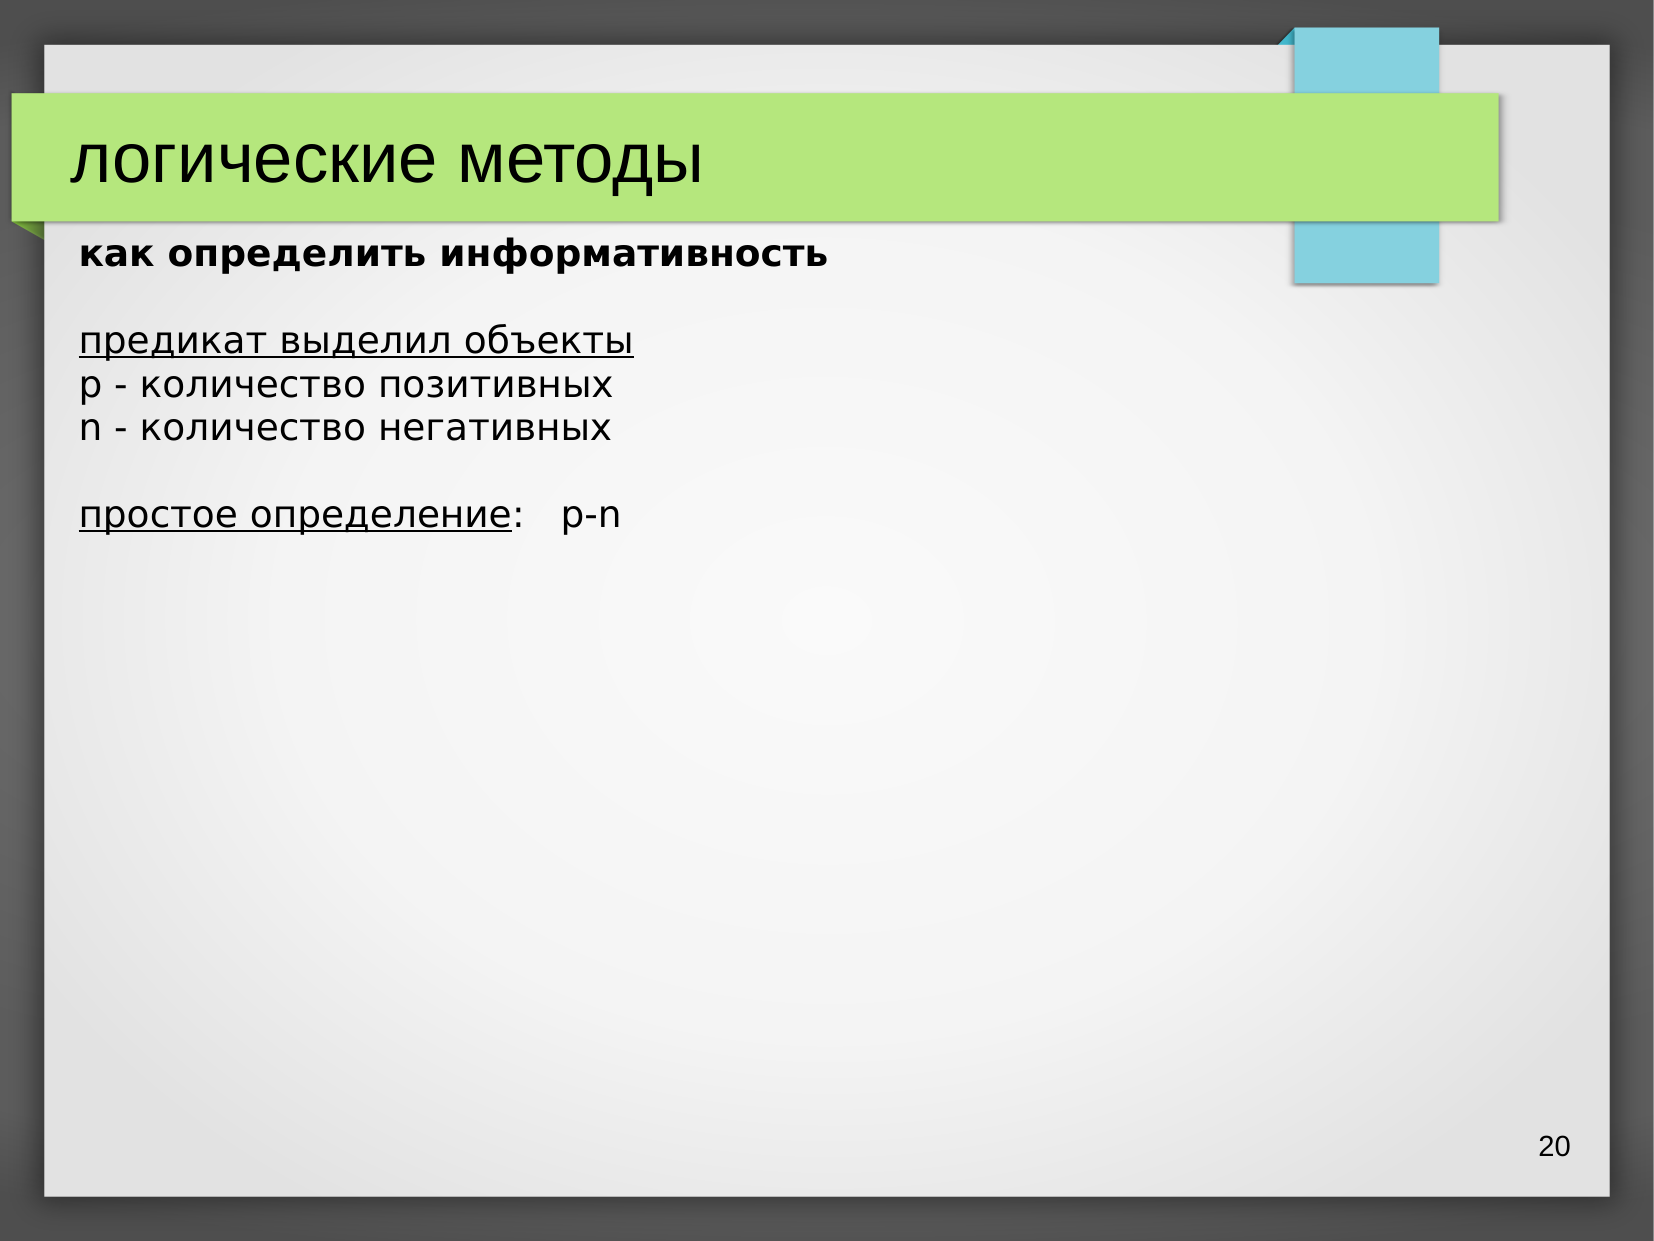

# логические методы
как определить информативность
предикат выделил объекты
p - количество позитивных
n - количество негативных
простое определение: p-n
20